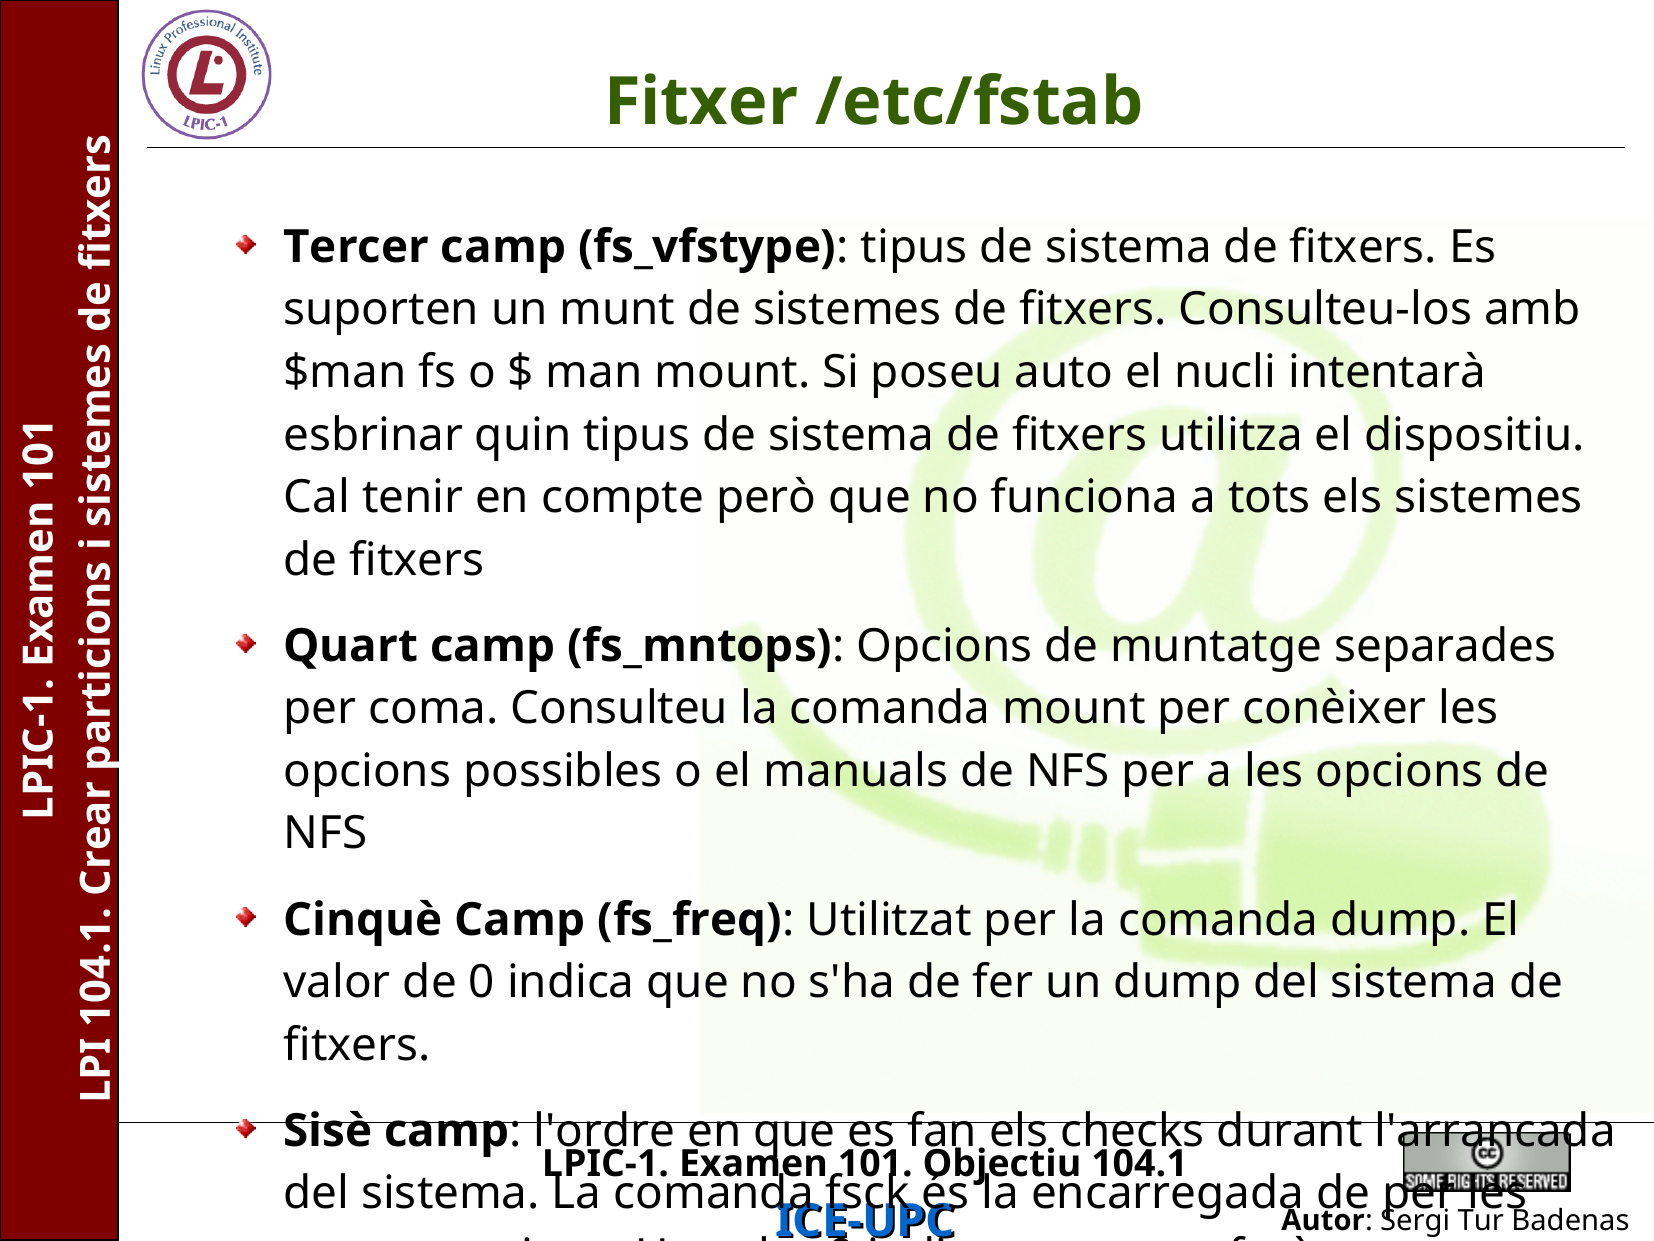

# Fitxer /etc/fstab
Tercer camp (fs_vfstype): tipus de sistema de fitxers. Es suporten un munt de sistemes de fitxers. Consulteu-los amb $man fs o $ man mount. Si poseu auto el nucli intentarà esbrinar quin tipus de sistema de fitxers utilitza el dispositiu. Cal tenir en compte però que no funciona a tots els sistemes de fitxers
Quart camp (fs_mntops): Opcions de muntatge separades per coma. Consulteu la comanda mount per conèixer les opcions possibles o el manuals de NFS per a les opcions de NFS
Cinquè Camp (fs_freq): Utilitzat per la comanda dump. El valor de 0 indica que no s'ha de fer un dump del sistema de fitxers.
Sisè camp: l'ordre en que es fan els checks durant l'arrancada del sistema. La comanda fsck és la encarregada de per les comprovacions. Un valor 0 indica que no es farà una comprovació del sistema abans de muntar.